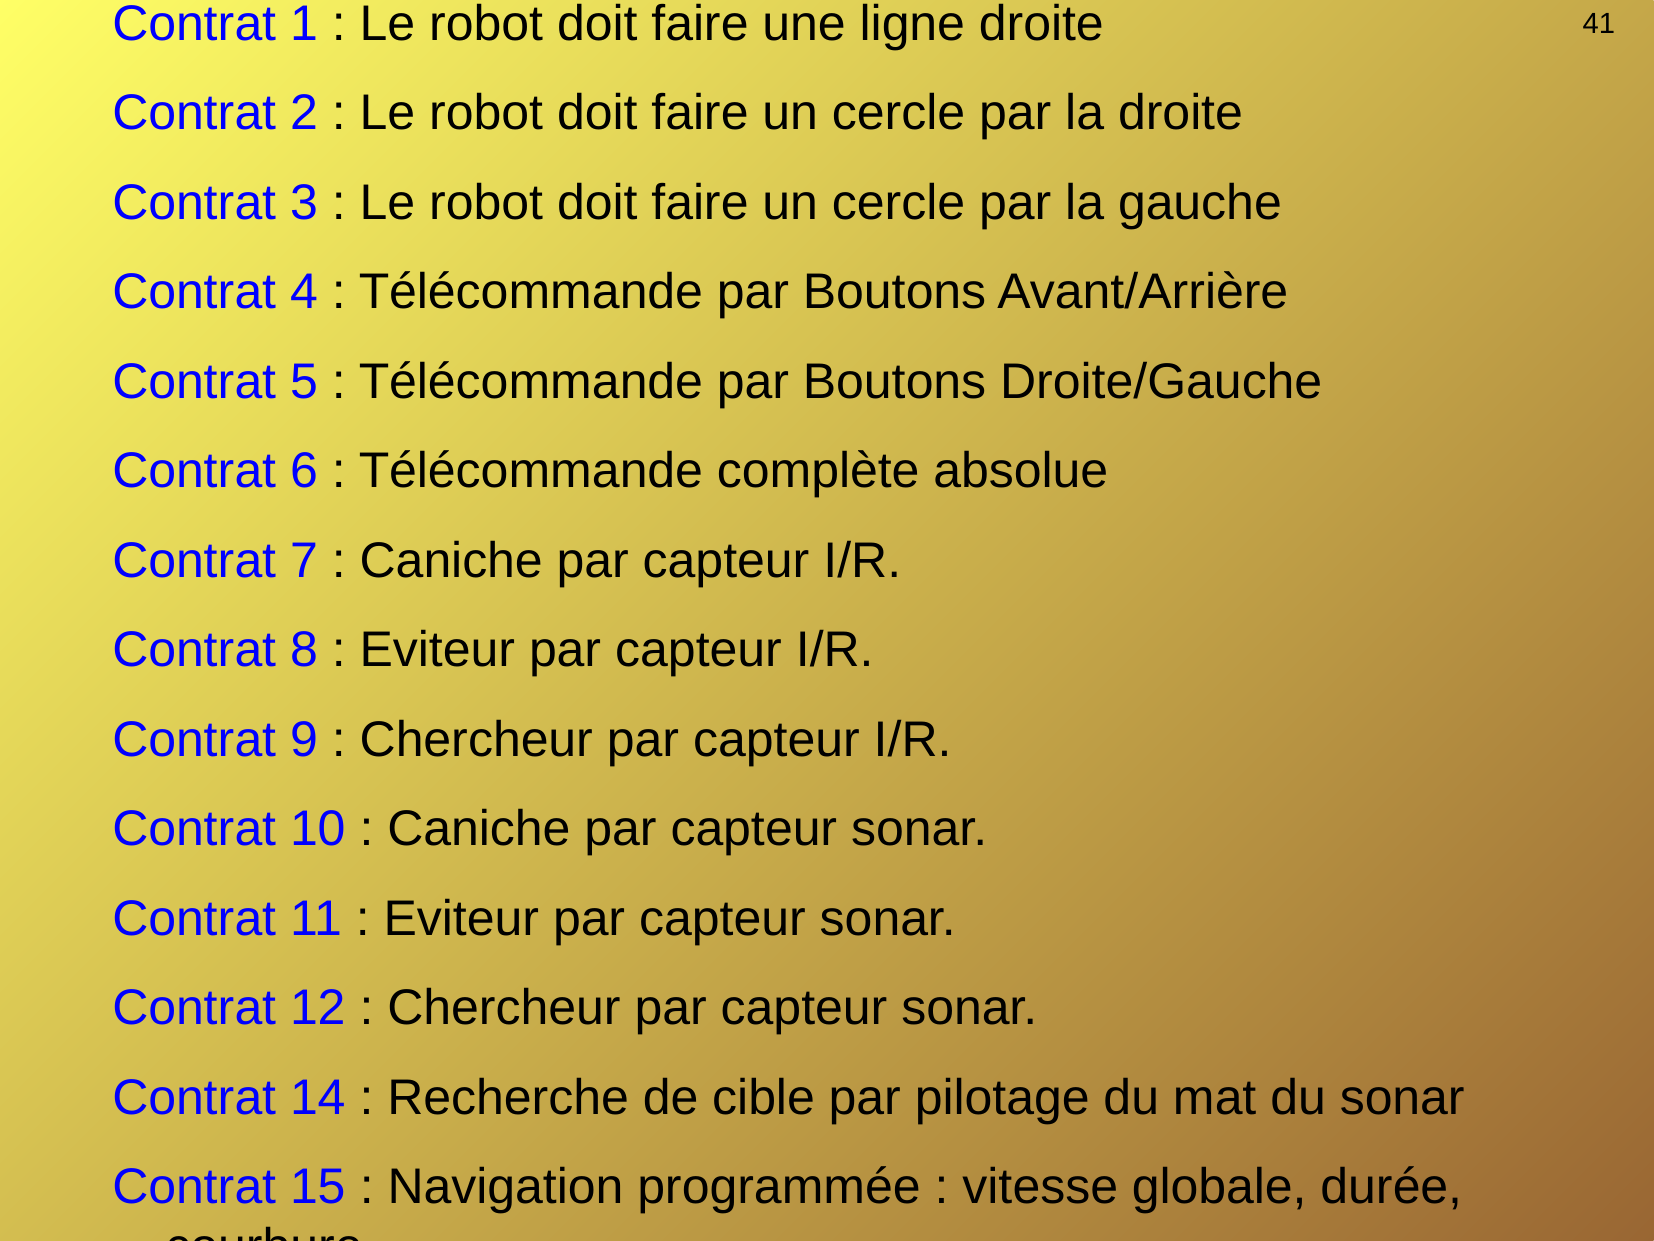

# Contrat 1 : Le robot doit faire une ligne droite
Contrat 2 : Le robot doit faire un cercle par la droite
Contrat 3 : Le robot doit faire un cercle par la gauche
Contrat 4 : Télécommande par Boutons Avant/Arrière
Contrat 5 : Télécommande par Boutons Droite/Gauche
Contrat 6 : Télécommande complète absolue
Contrat 7 : Caniche par capteur I/R.
Contrat 8 : Eviteur par capteur I/R.
Contrat 9 : Chercheur par capteur I/R.
Contrat 10 : Caniche par capteur sonar.
Contrat 11 : Eviteur par capteur sonar.
Contrat 12 : Chercheur par capteur sonar.
Contrat 14 : Recherche de cible par pilotage du mat du sonar
Contrat 15 : Navigation programmée : vitesse globale, durée, courbure
Contrat 16 : Navigation programmée : vitesses mot., distance.